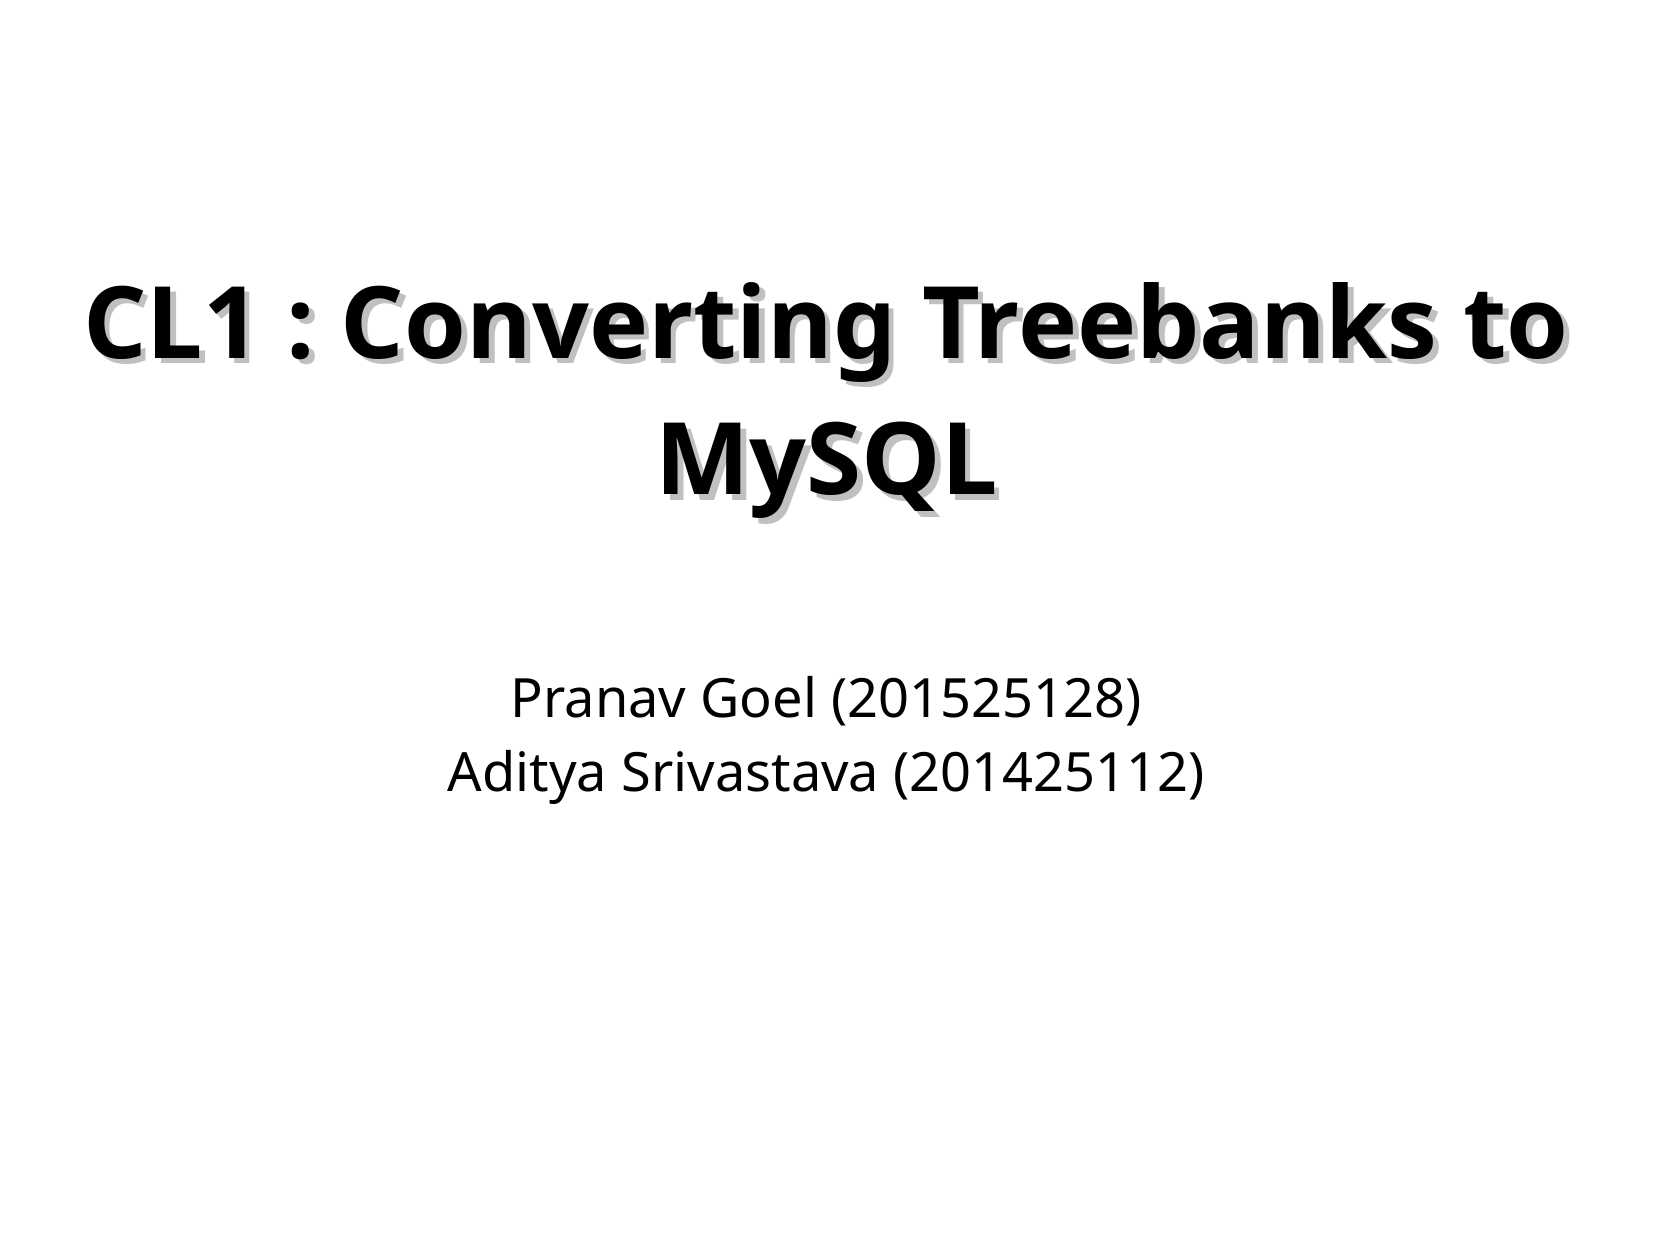

# CL1 : Converting Treebanks to
MySQL
Pranav Goel (201525128)
Aditya Srivastava (201425112)